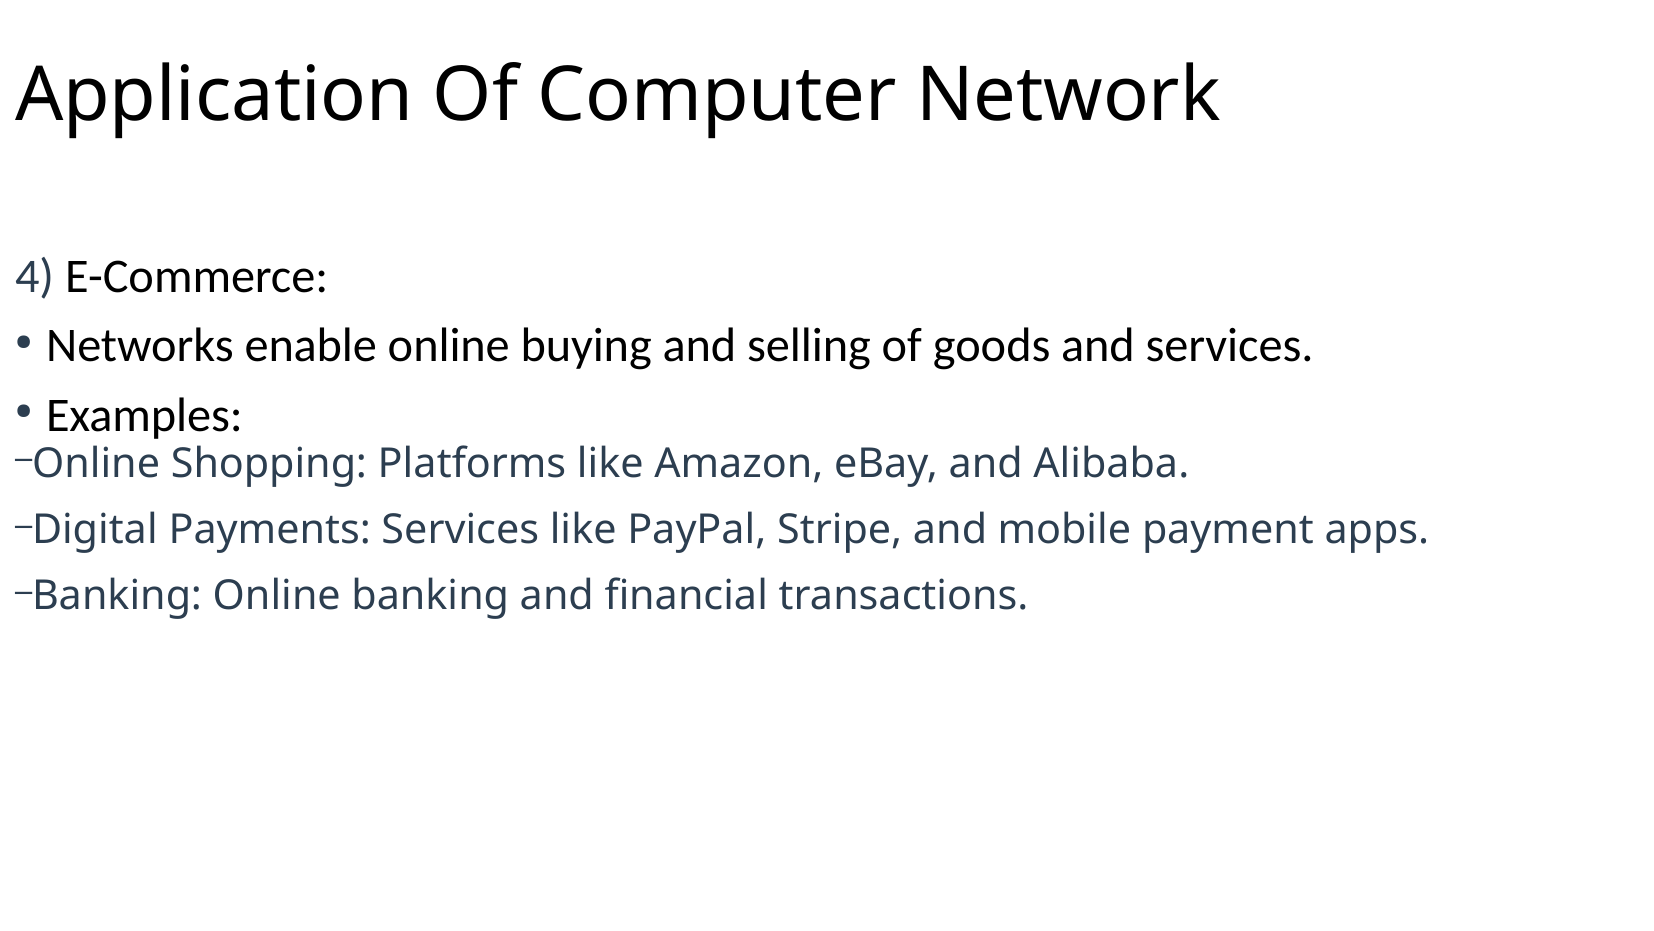

# Application Of Computer Network
 E-Commerce:
Networks enable online buying and selling of goods and services.
Examples:
Online Shopping: Platforms like Amazon, eBay, and Alibaba.
Digital Payments: Services like PayPal, Stripe, and mobile payment apps.
Banking: Online banking and financial transactions.